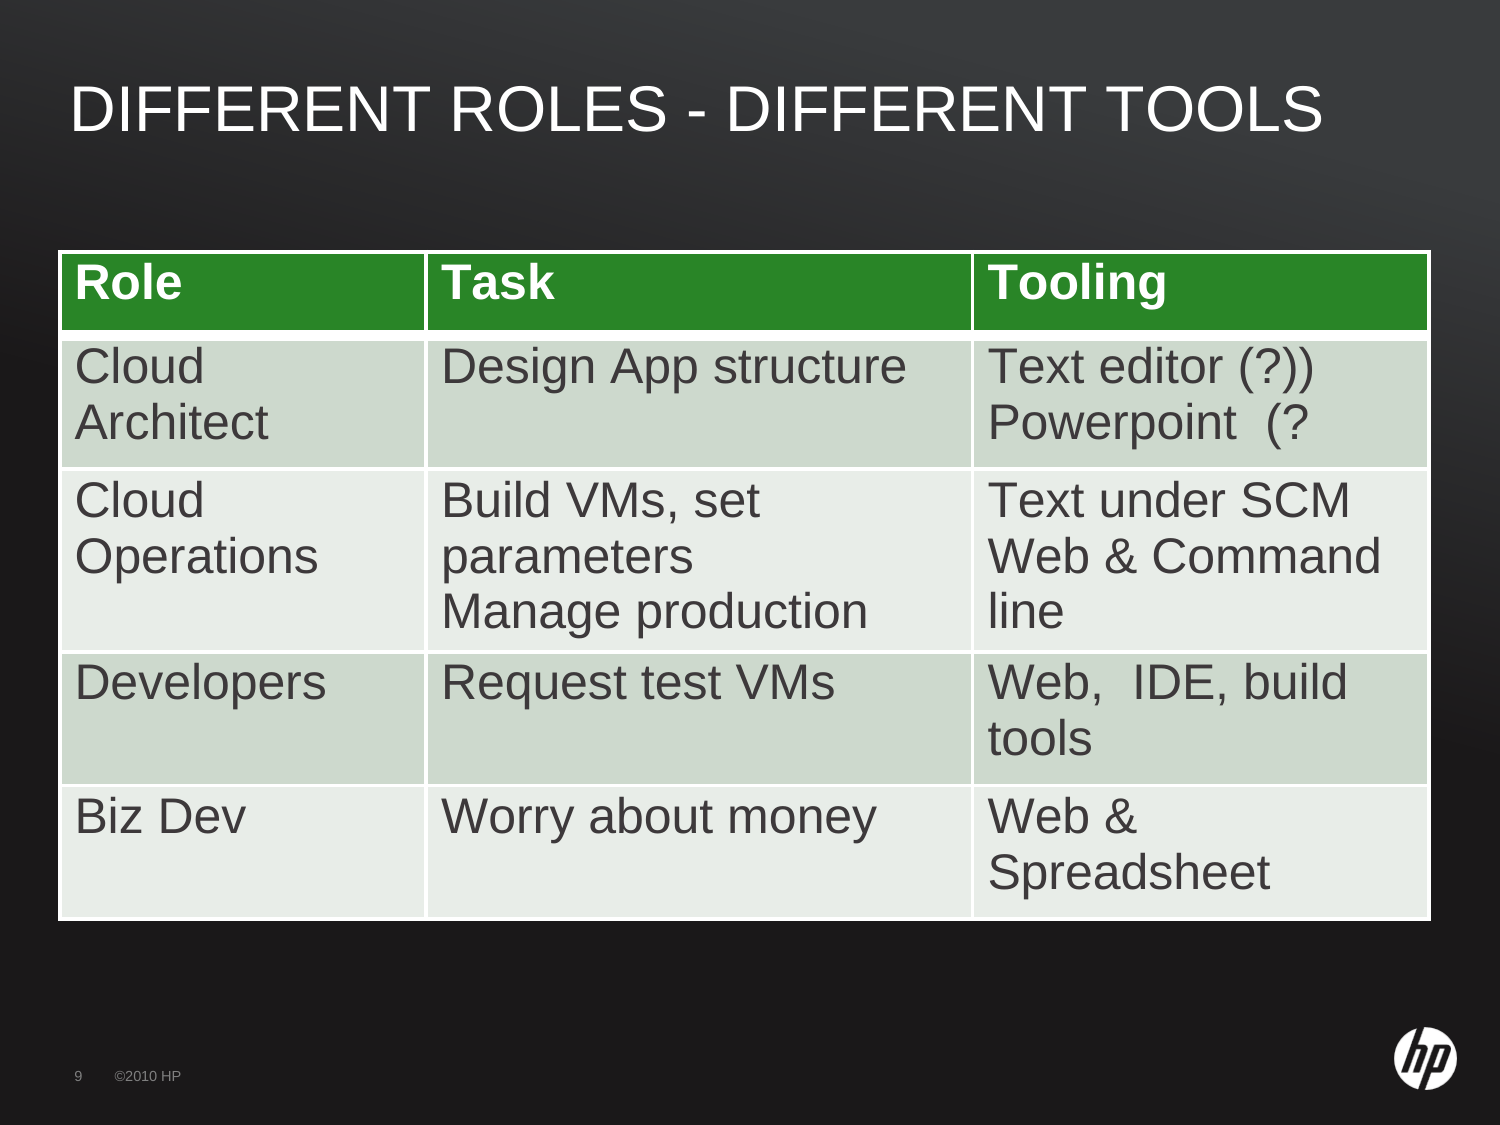

DIFFERENT ROLES - DIFFERENT TOOLS
| Role | Task | Tooling |
| --- | --- | --- |
| Cloud Architect | Design App structure | Text editor (?)) Powerpoint (? |
| Cloud Operations | Build VMs, set parameters Manage production | Text under SCM Web & Command line |
| Developers | Request test VMs | Web, IDE, build tools |
| Biz Dev | Worry about money | Web & Spreadsheet |